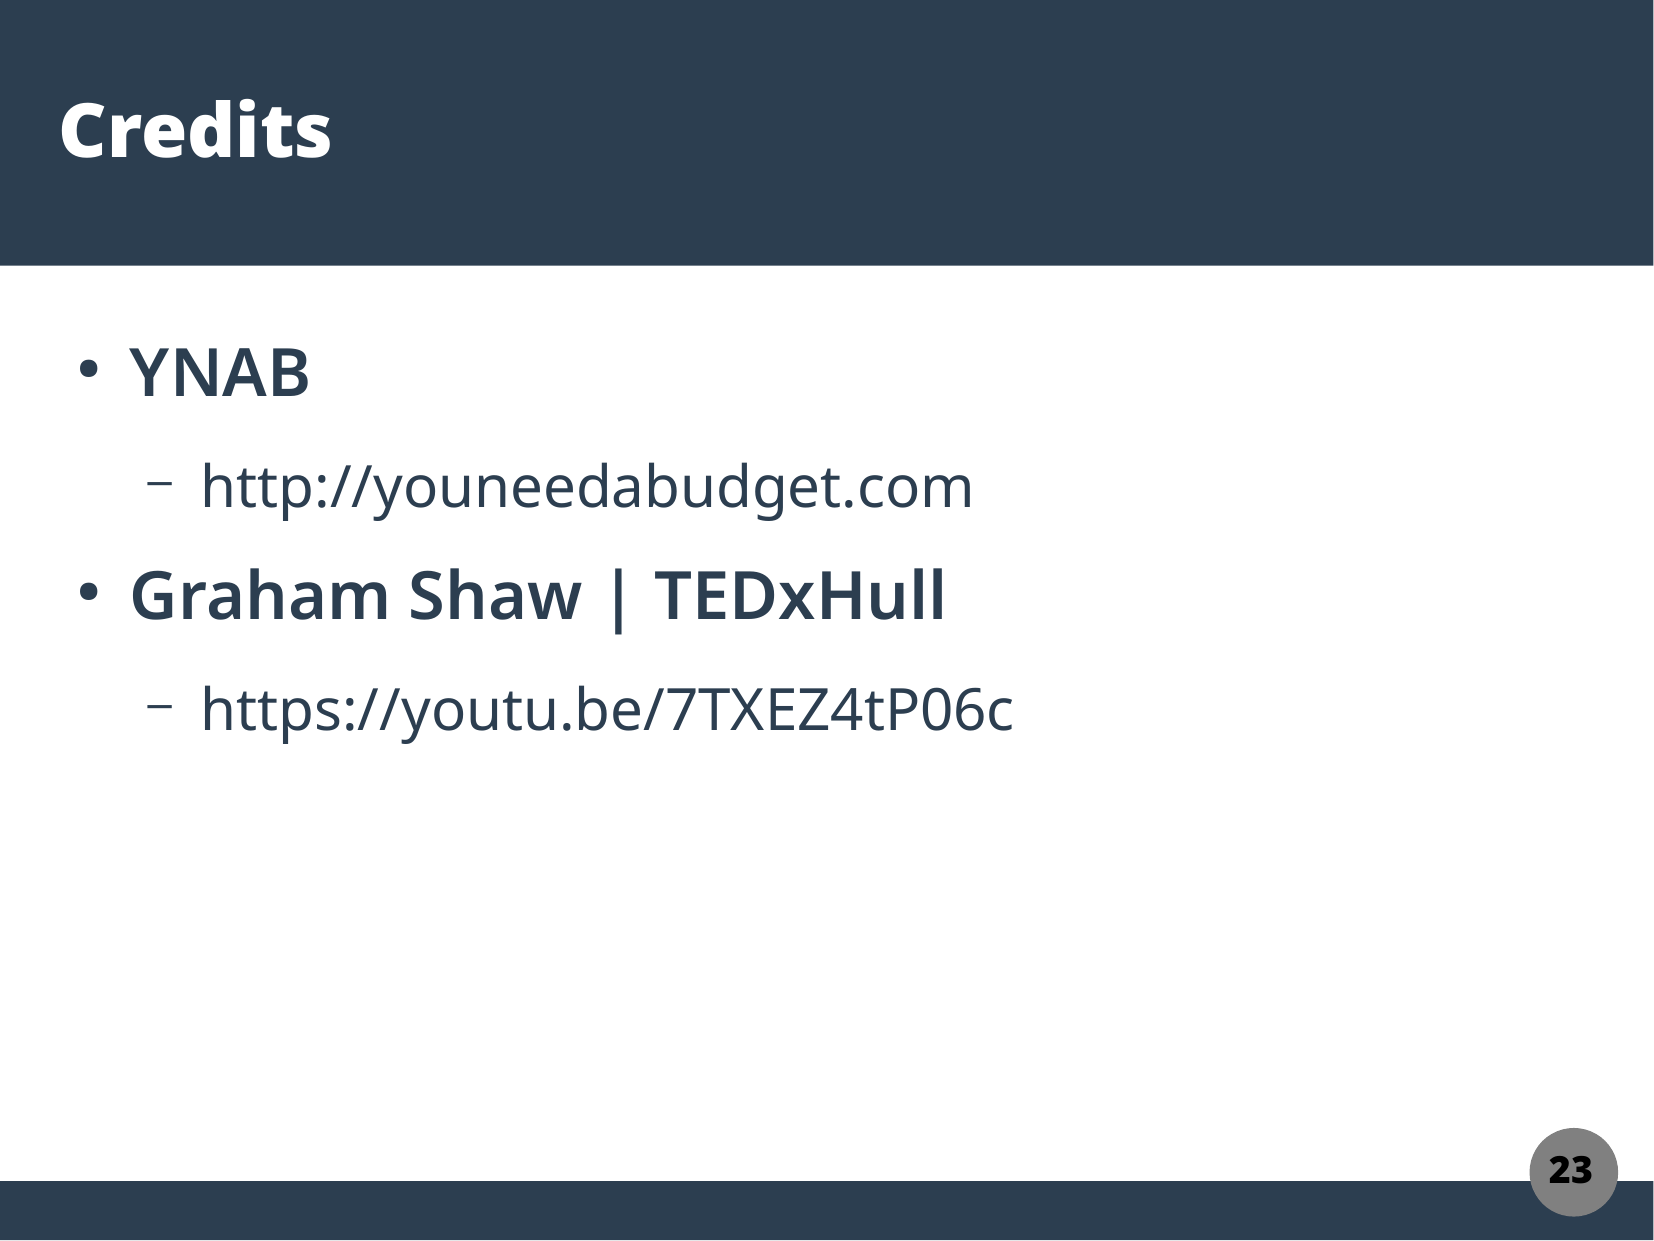

# Credits
YNAB
http://youneedabudget.com
Graham Shaw | TEDxHull
https://youtu.be/7TXEZ4tP06c
23